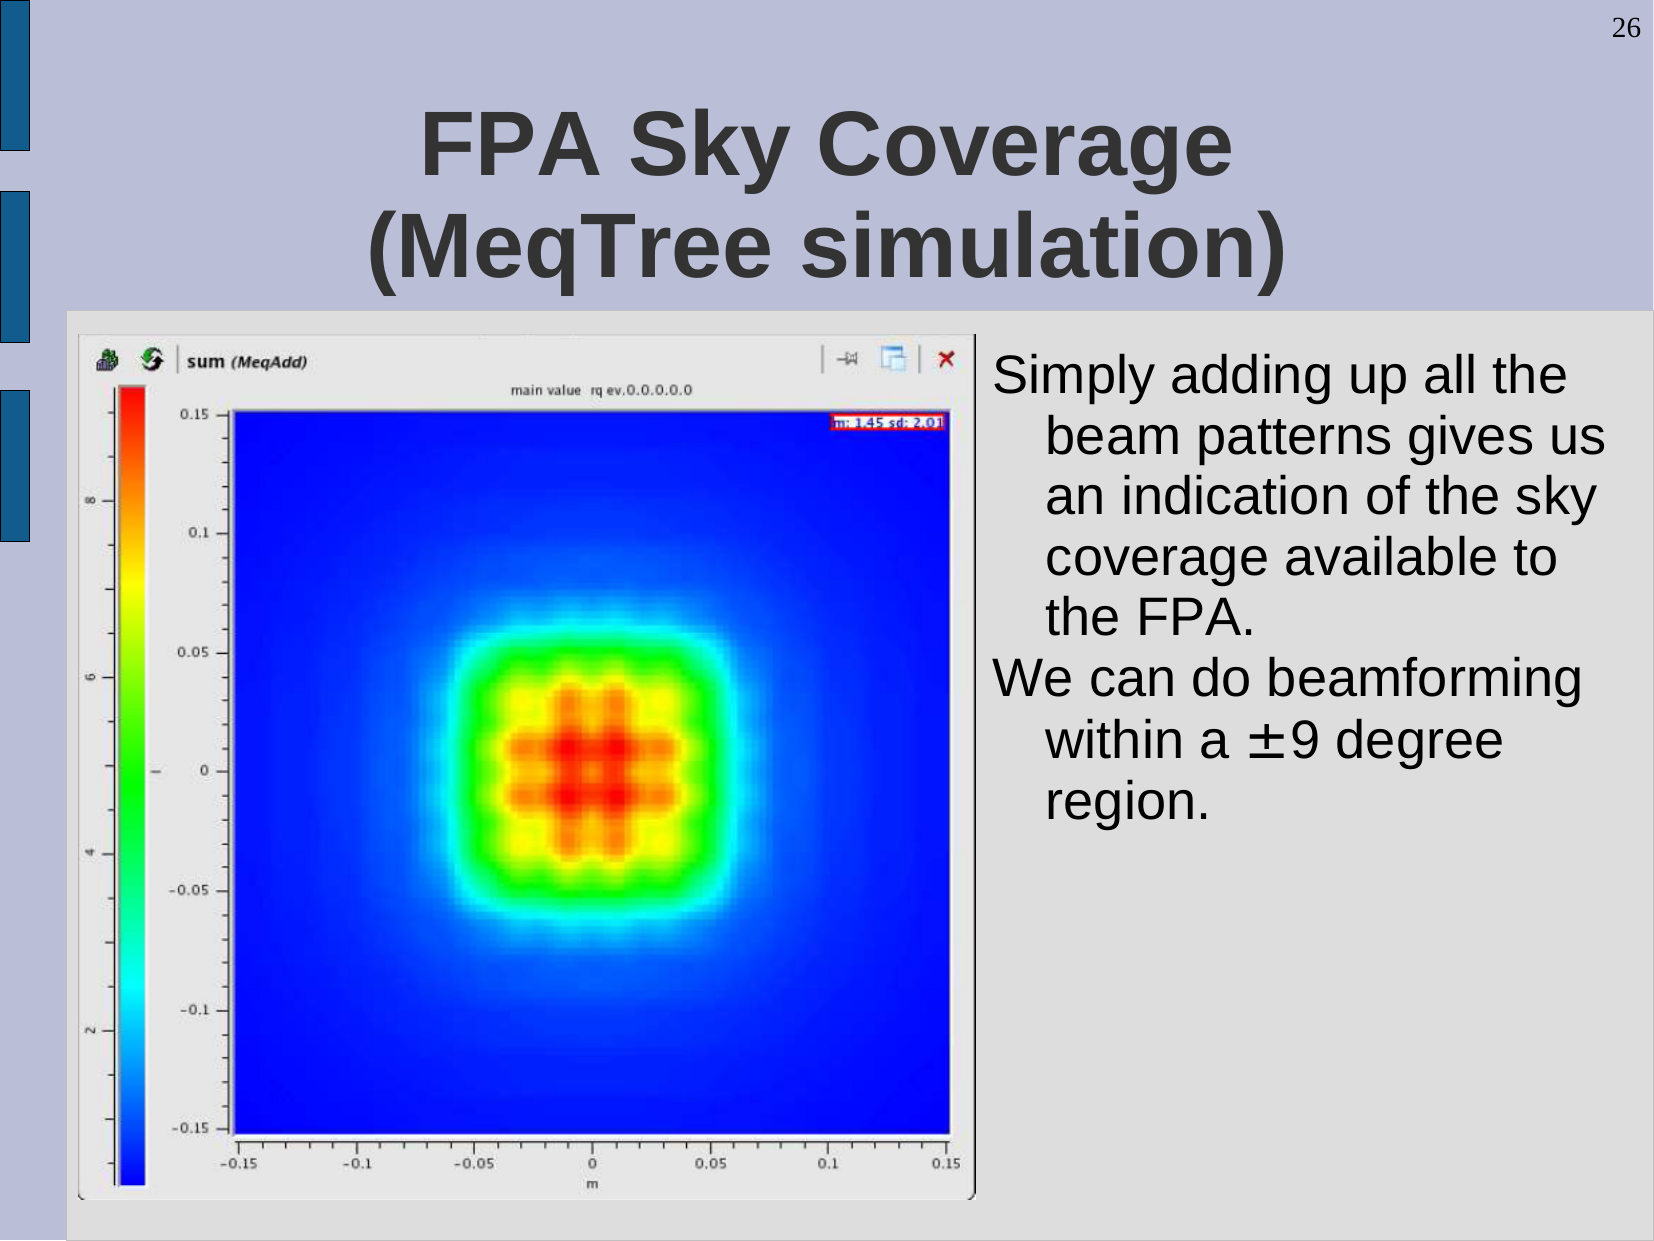

26
# FPA Sky Coverage (MeqTree simulation)
Simply adding up all the beam patterns gives us an indication of the sky coverage available to the FPA.
We can do beamforming within a ±9 degree region.